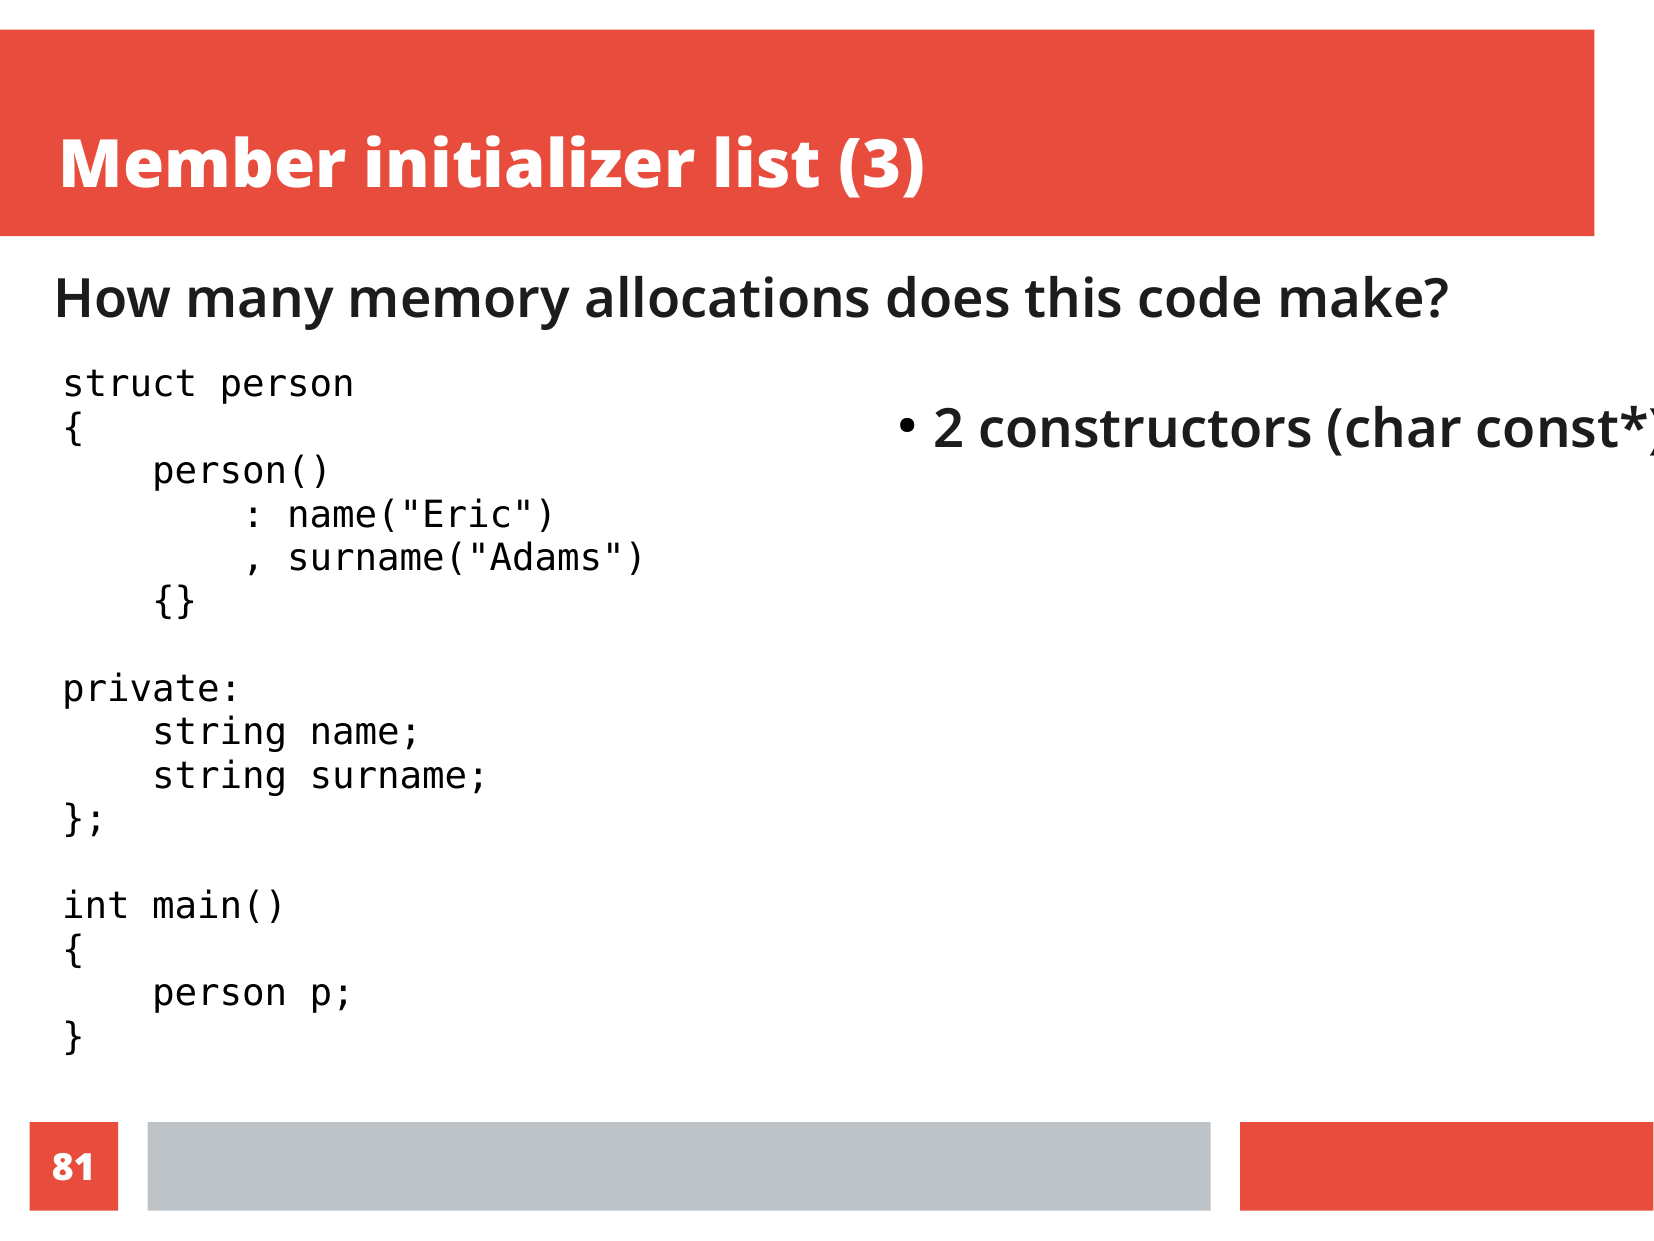

# Member initializer list (3)
How many memory allocations does this code make?
struct person
{
 person()
 : name("Eric")
 , surname("Adams")
 {}
private:
 string name;
 string surname;
};
int main()
{
 person p;
}
2 constructors (char const*)
81